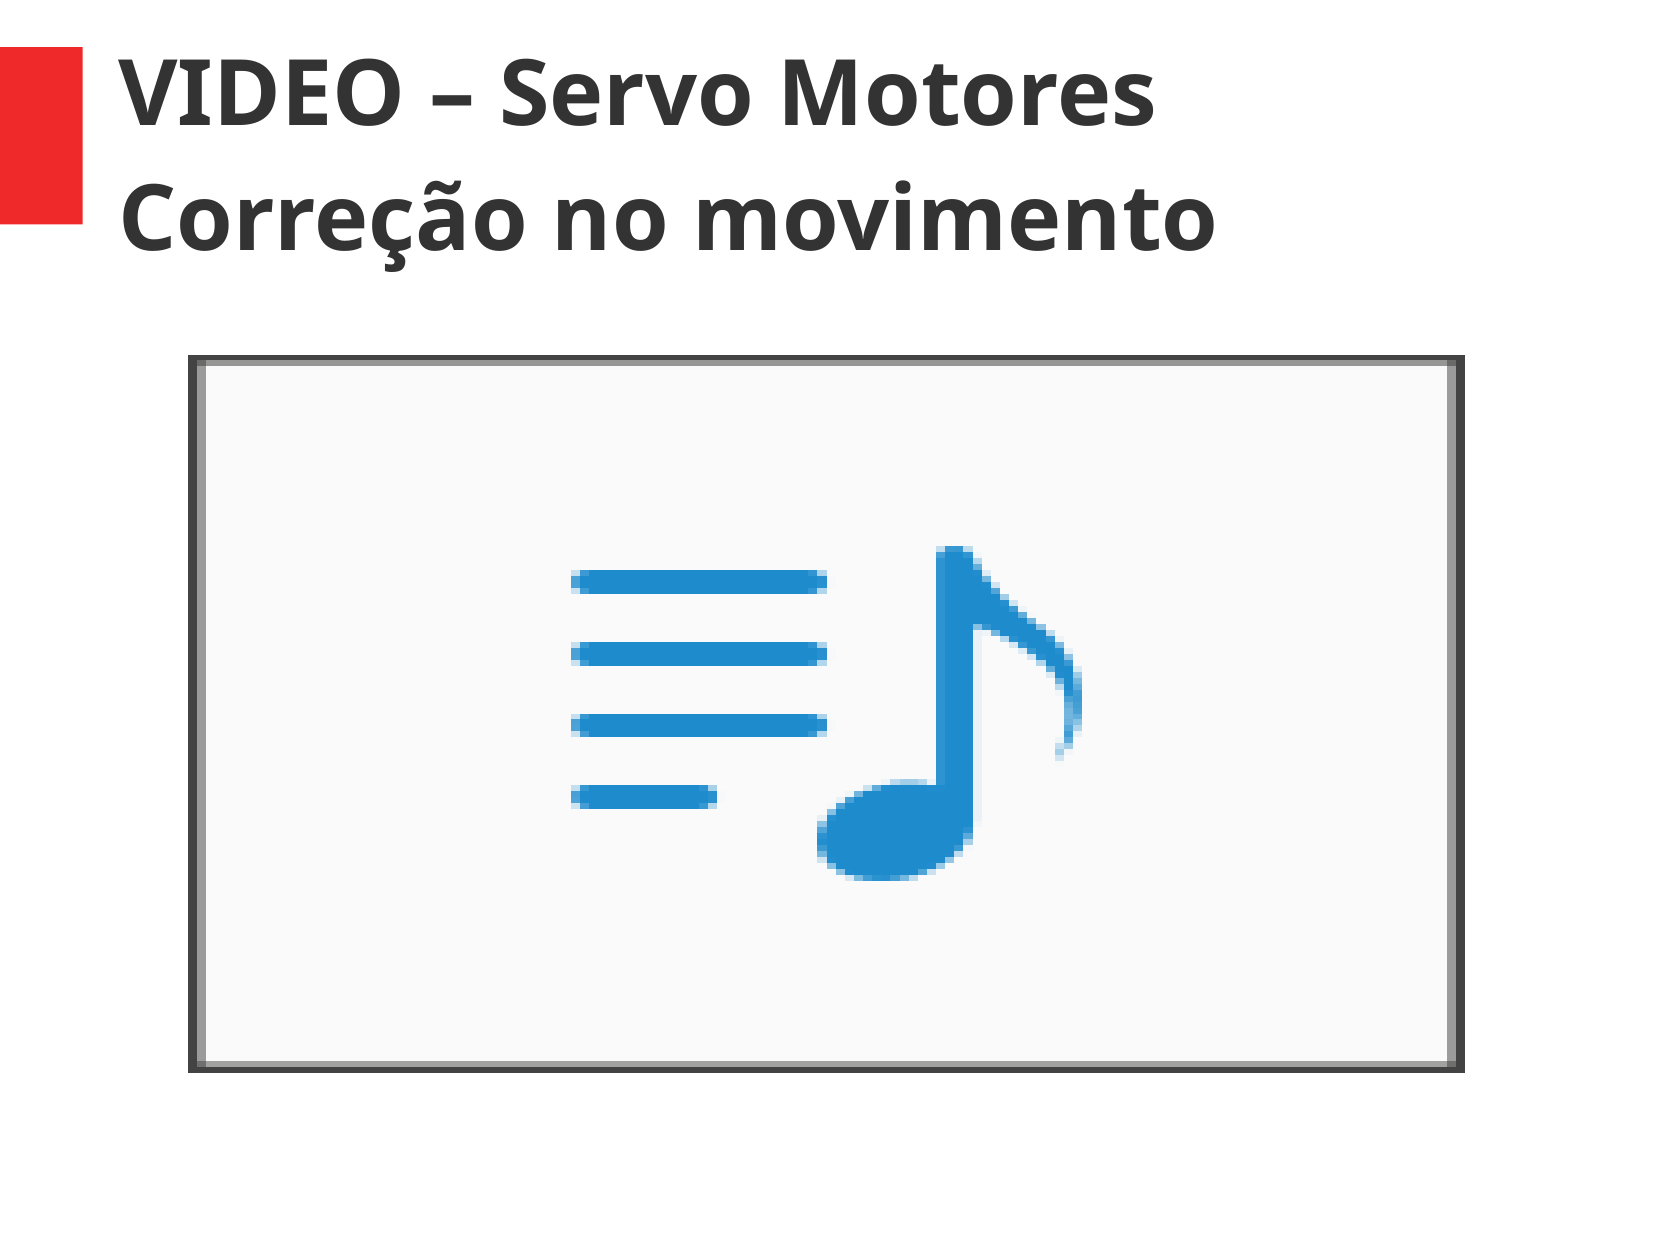

# VIDEO – Servo Motores Correção no movimento